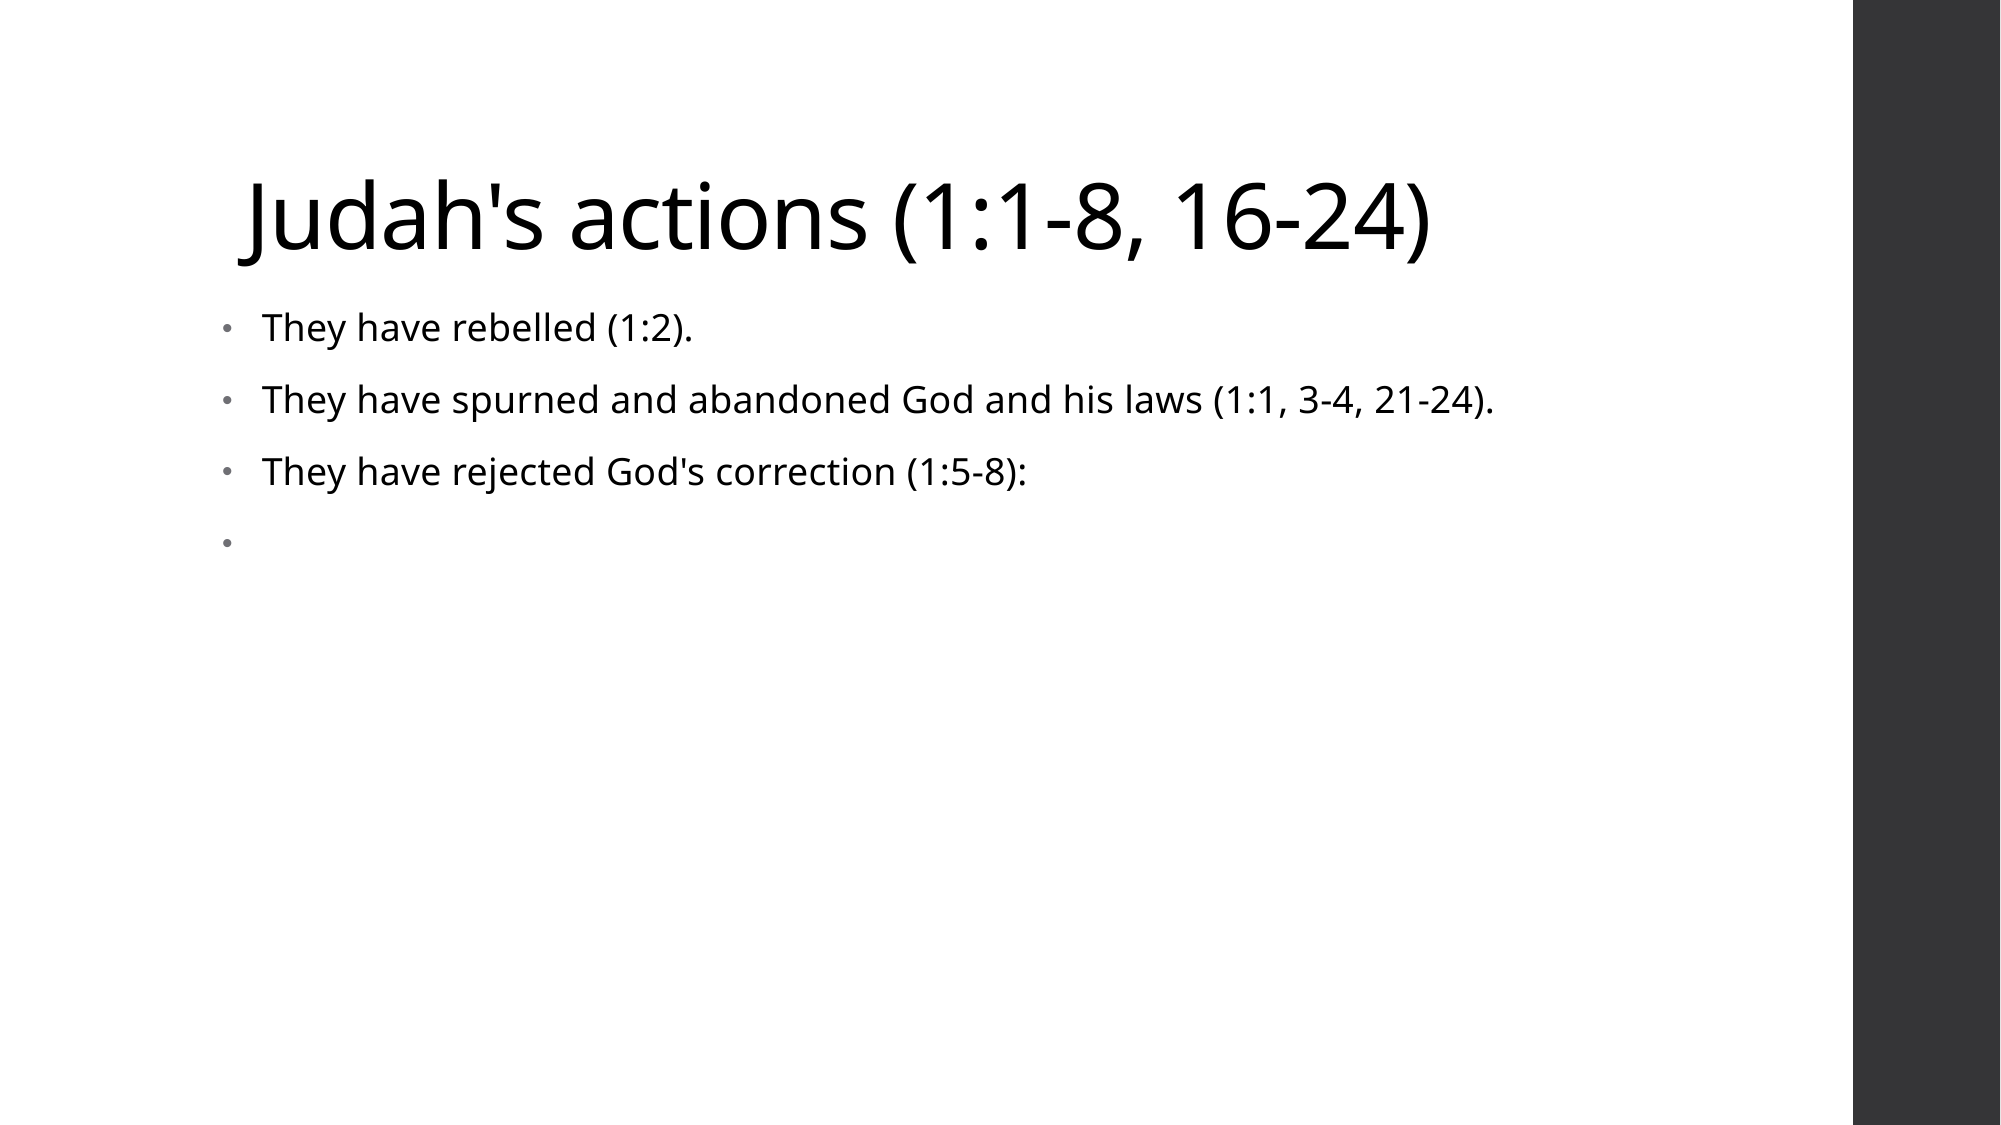

# Judah's actions (1:1-8, 16-24)
 They have rebelled (1:2).
 They have spurned and abandoned God and his laws (1:1, 3-4, 21-24).
 They have rejected God's correction (1:5-8):